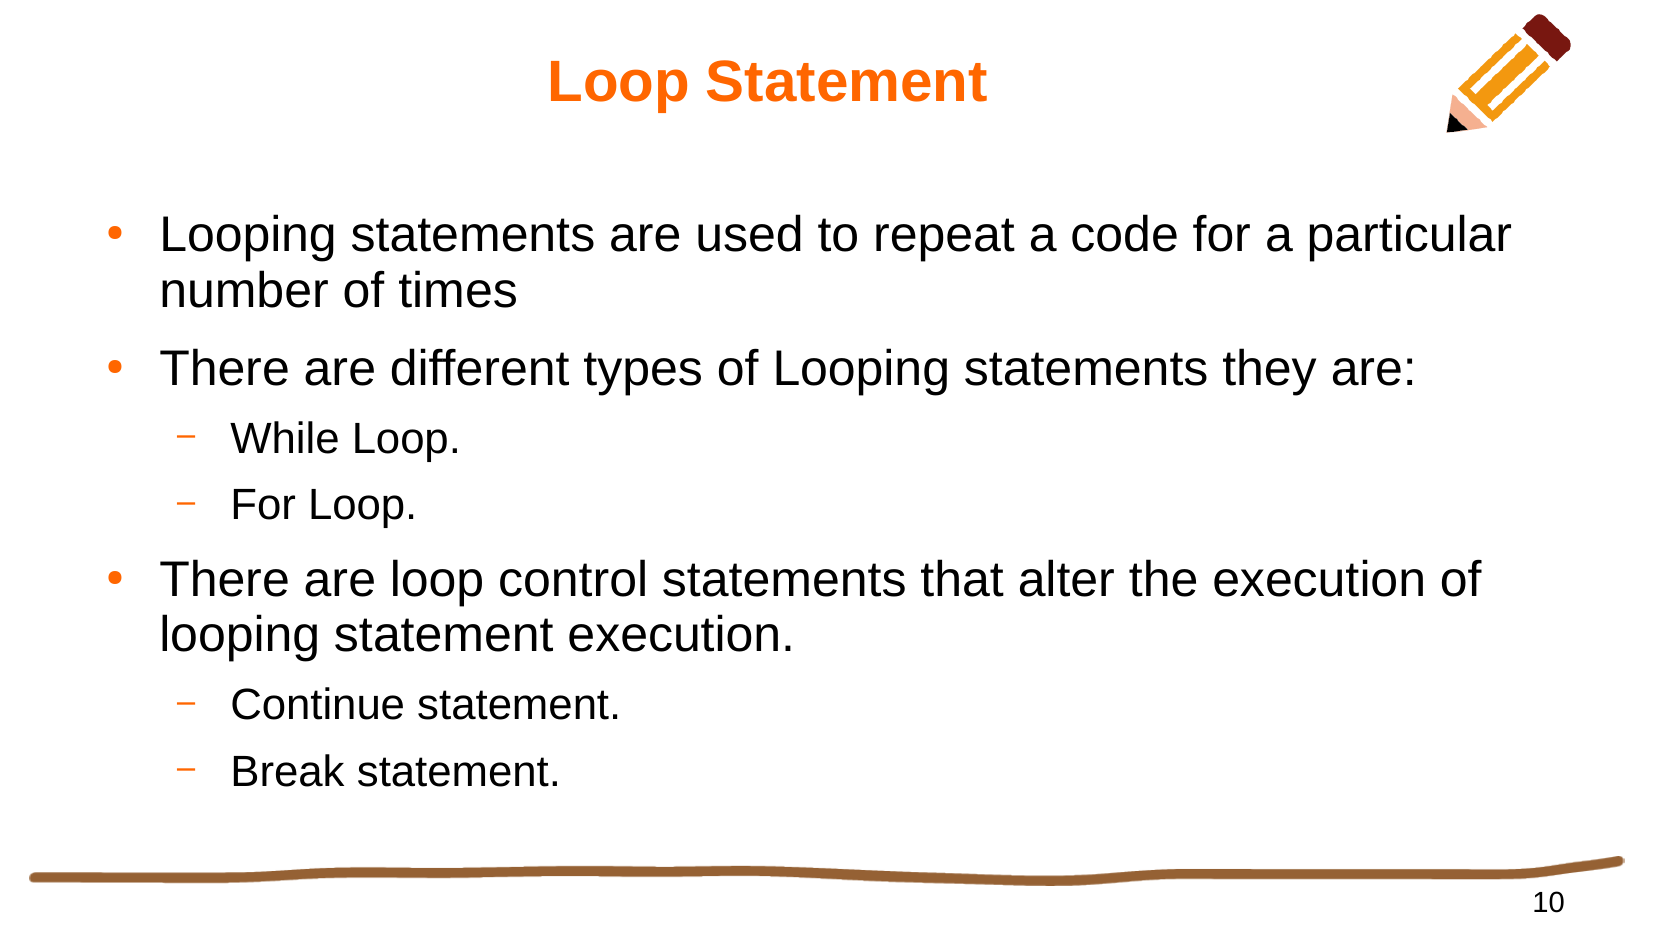

# Loop Statement
Looping statements are used to repeat a code for a particular number of times
There are different types of Looping statements they are:
While Loop.
For Loop.
There are loop control statements that alter the execution of looping statement execution.
Continue statement.
Break statement.
10